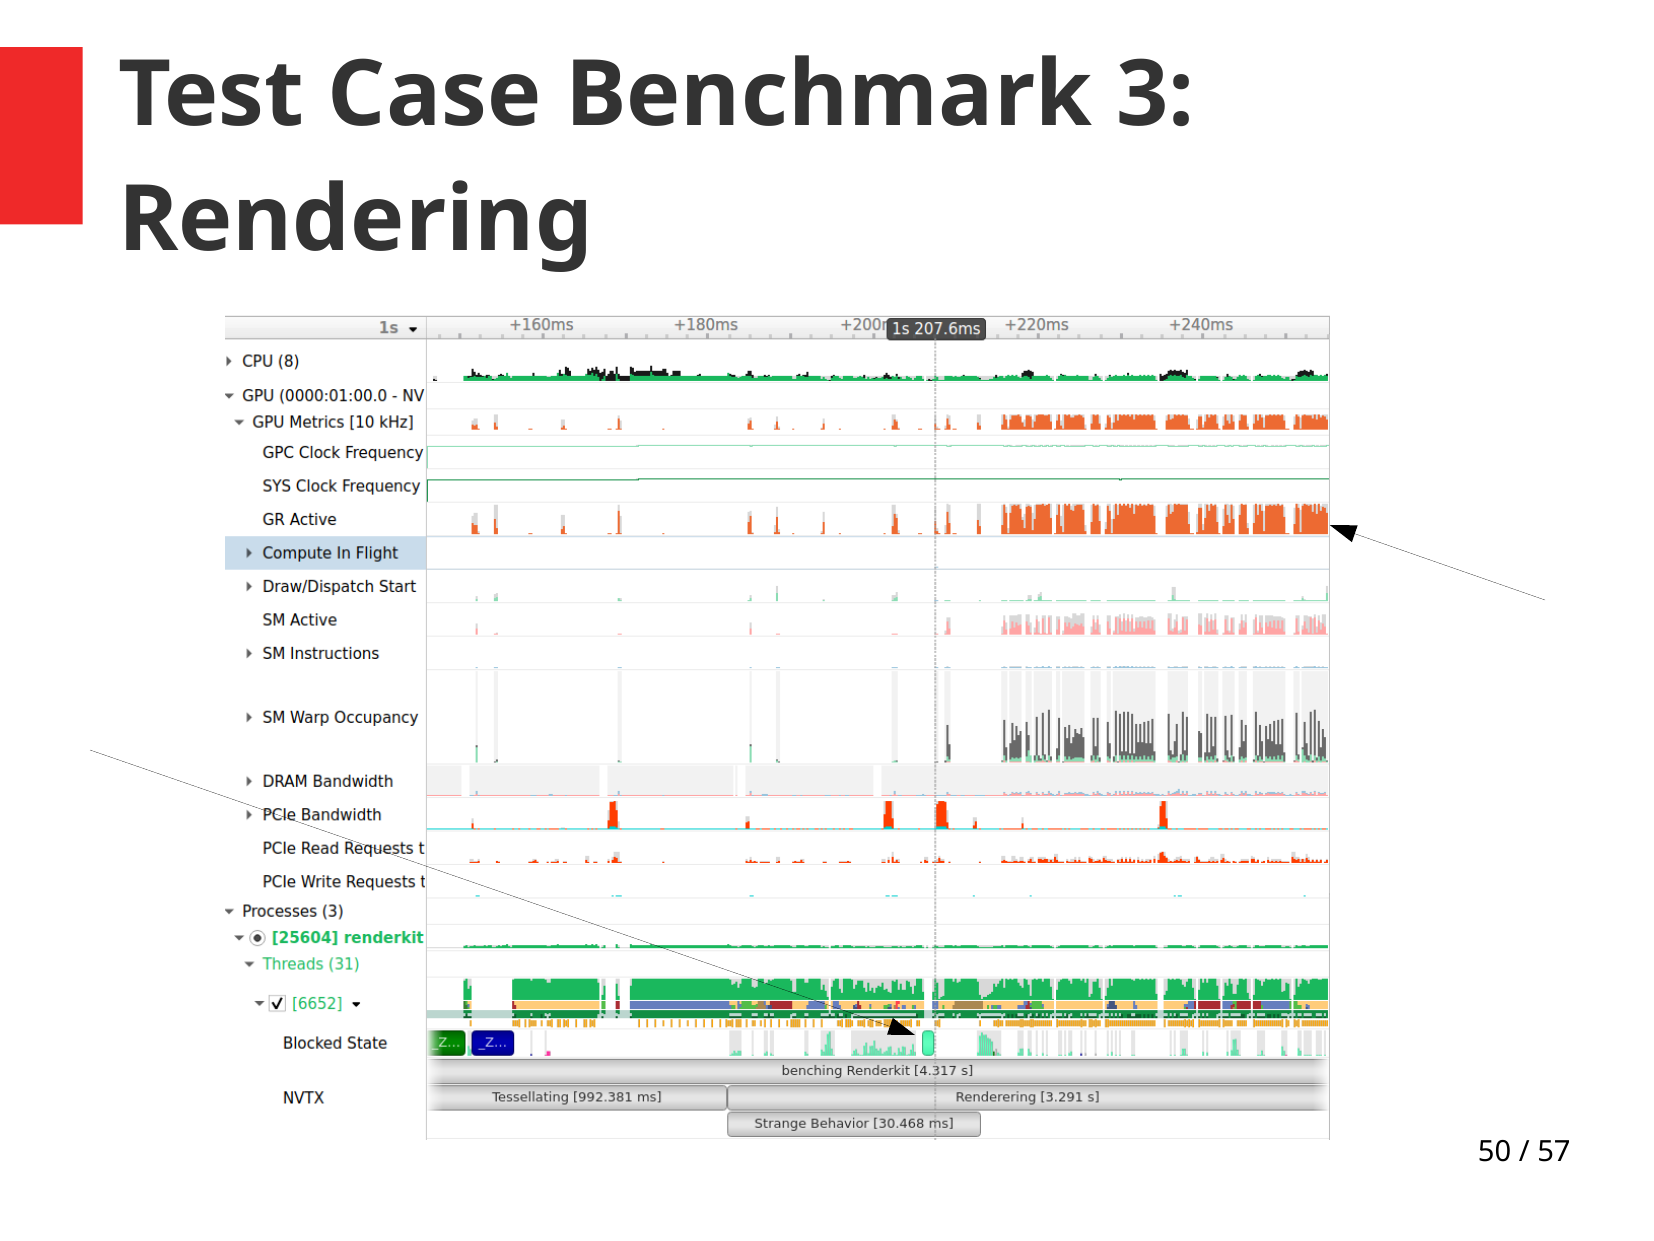

# Test Case Benchmark 3: Rendering
50